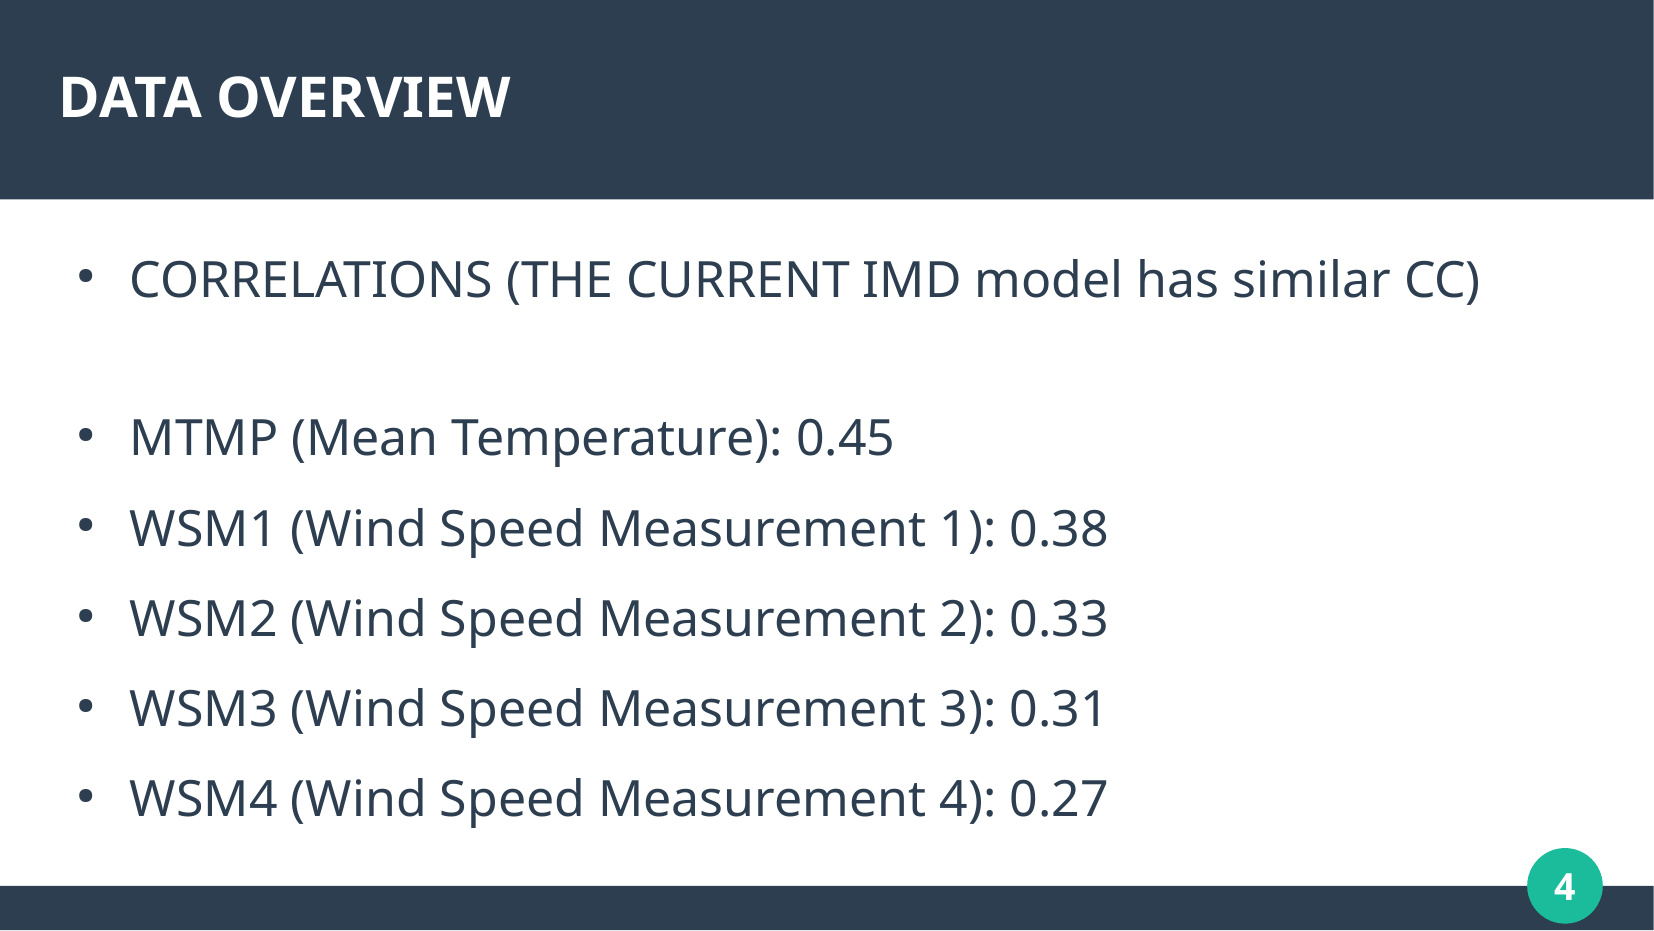

# DATA OVERVIEW
CORRELATIONS (THE CURRENT IMD model has similar CC)
MTMP (Mean Temperature): 0.45
WSM1 (Wind Speed Measurement 1): 0.38
WSM2 (Wind Speed Measurement 2): 0.33
WSM3 (Wind Speed Measurement 3): 0.31
WSM4 (Wind Speed Measurement 4): 0.27